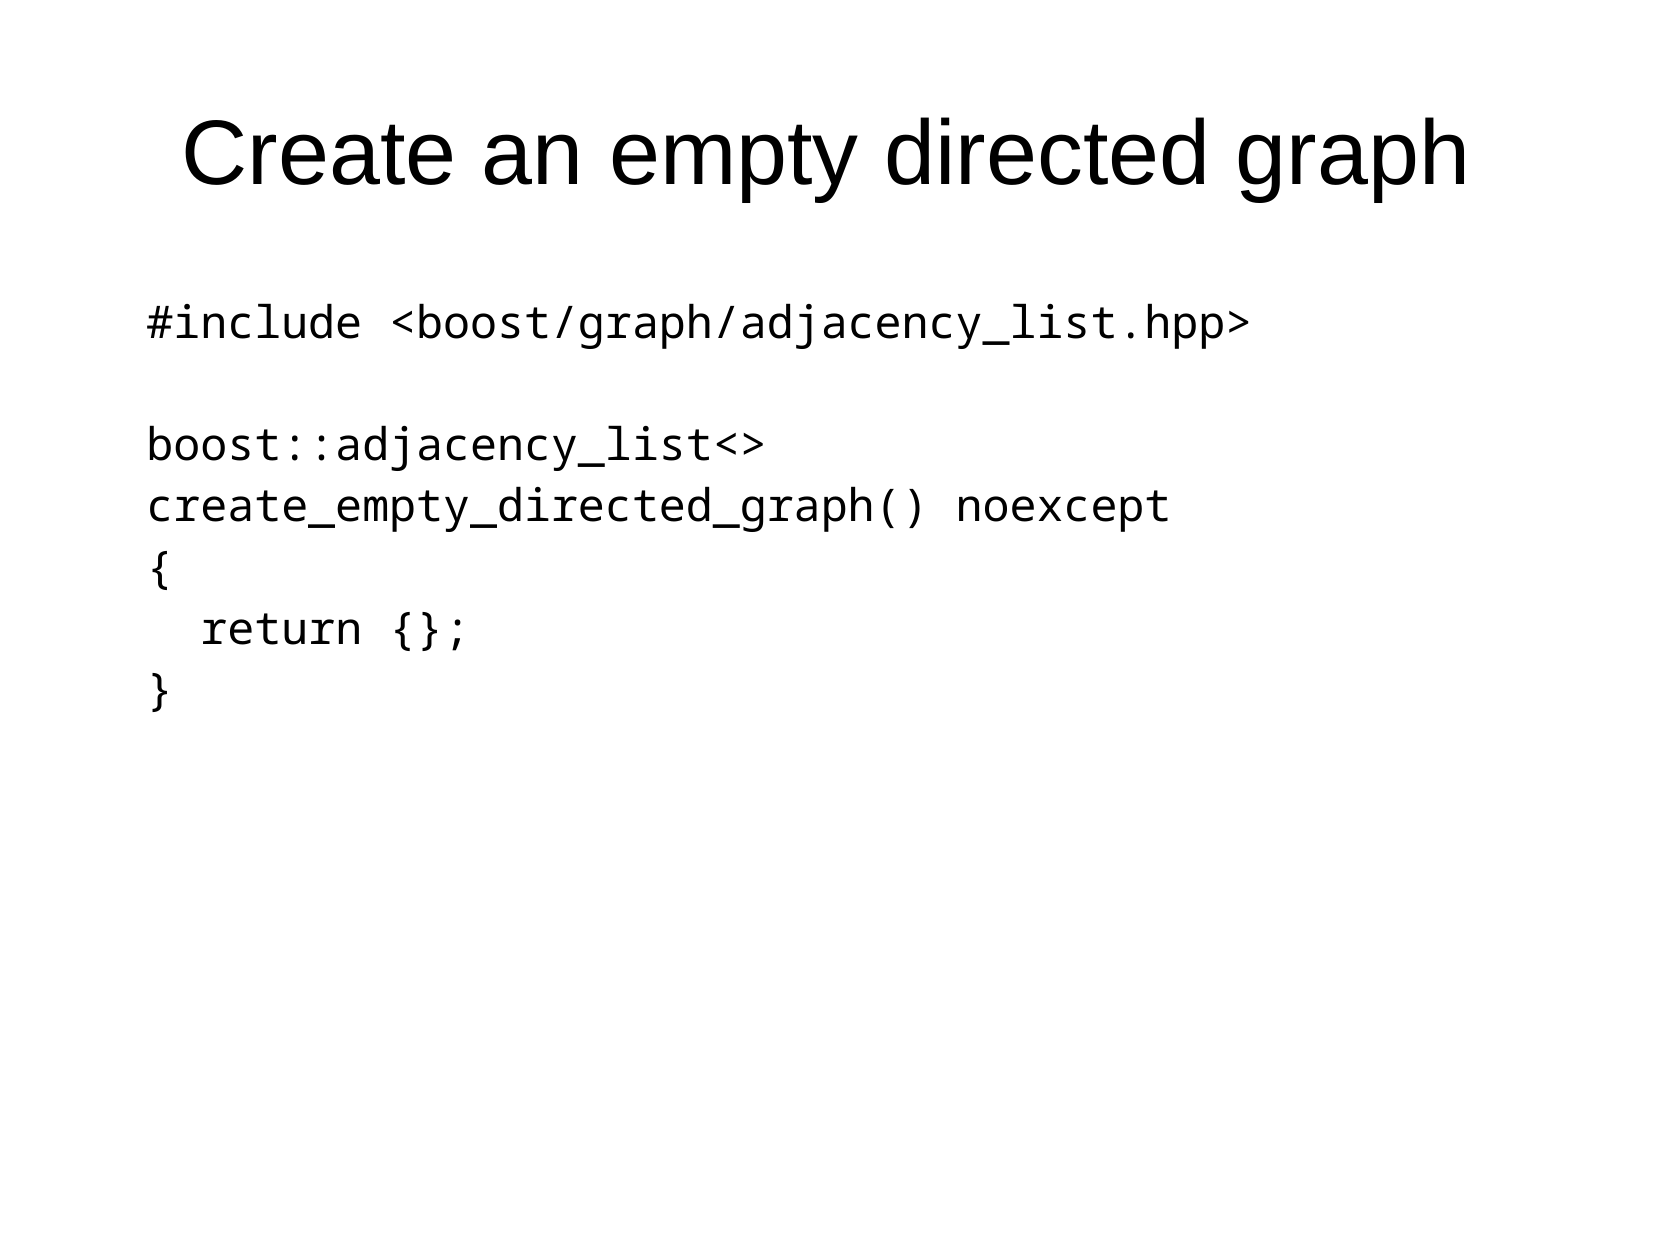

# Create an empty directed graph
#include <boost/graph/adjacency_list.hpp>
boost::adjacency_list<>
create_empty_directed_graph() noexcept
{
 return {};
}